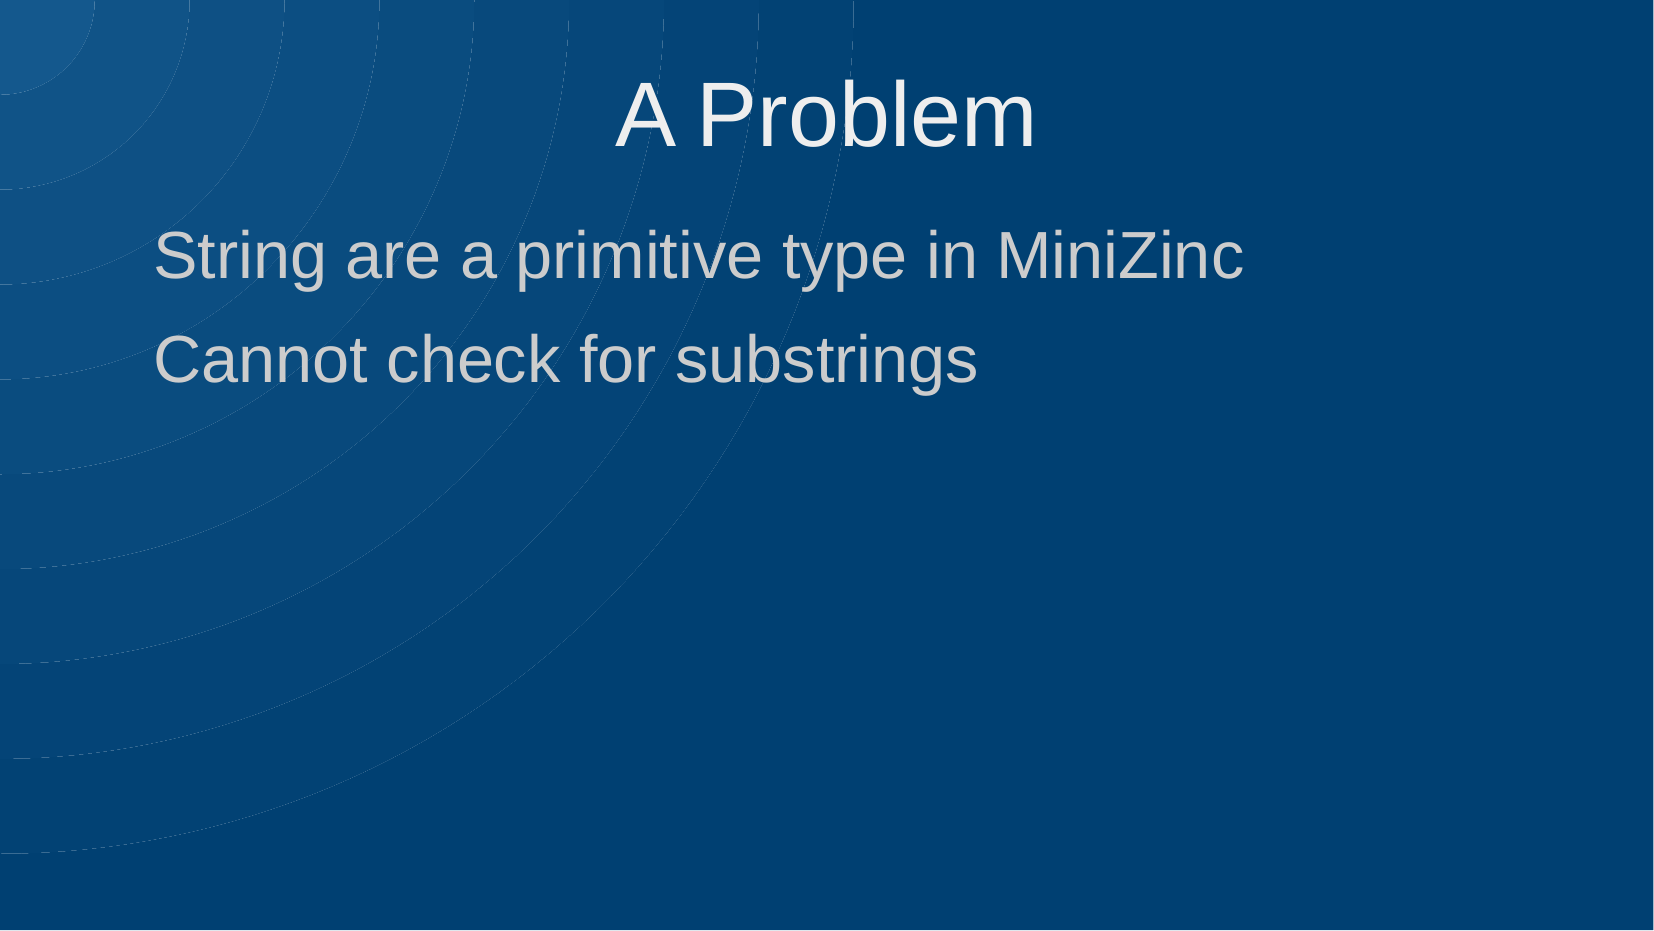

# A Problem
String are a primitive type in MiniZinc
Cannot check for substrings